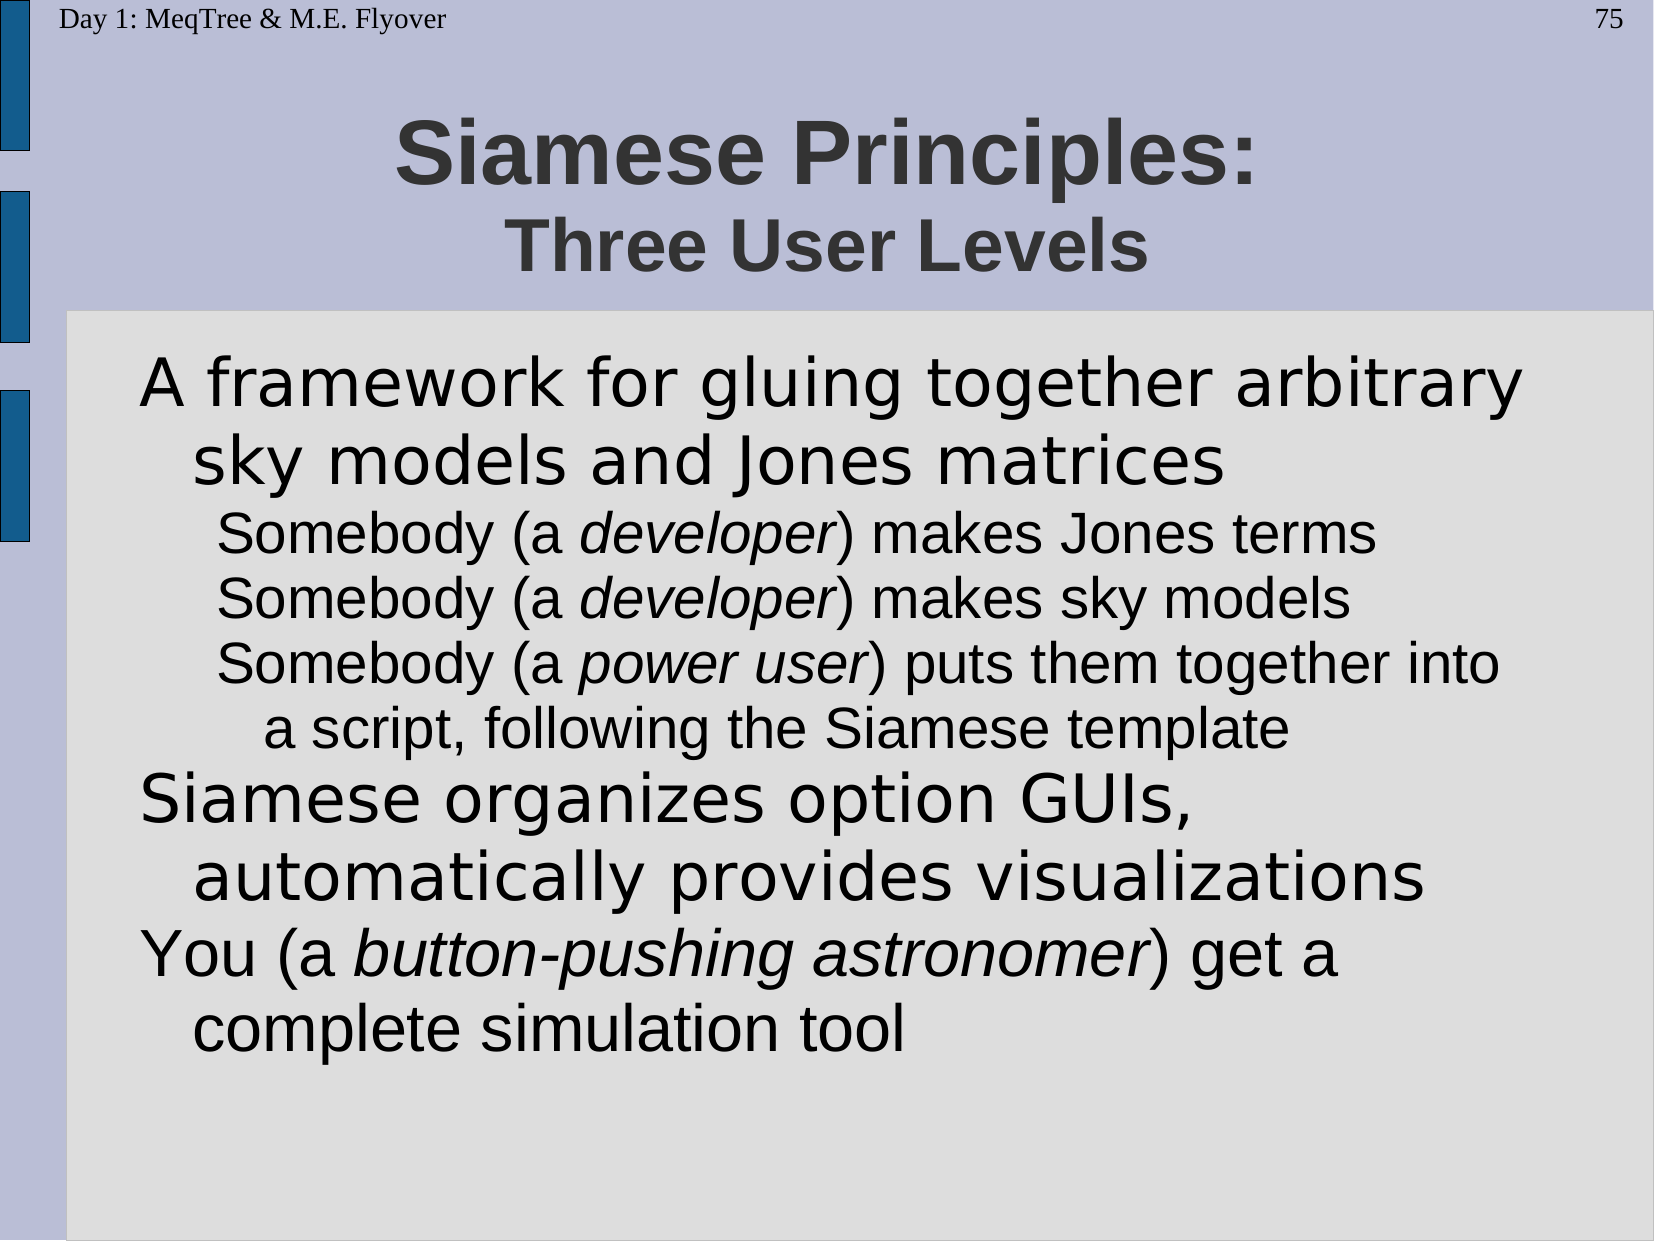

Day 1: MeqTree & M.E. Flyover
75
# Siamese Principles: Three User Levels
A framework for gluing together arbitrary sky models and Jones matrices
Somebody (a developer) makes Jones terms
Somebody (a developer) makes sky models
Somebody (a power user) puts them together into a script, following the Siamese template
Siamese organizes option GUIs, automatically provides visualizations
You (a button-pushing astronomer) get a complete simulation tool